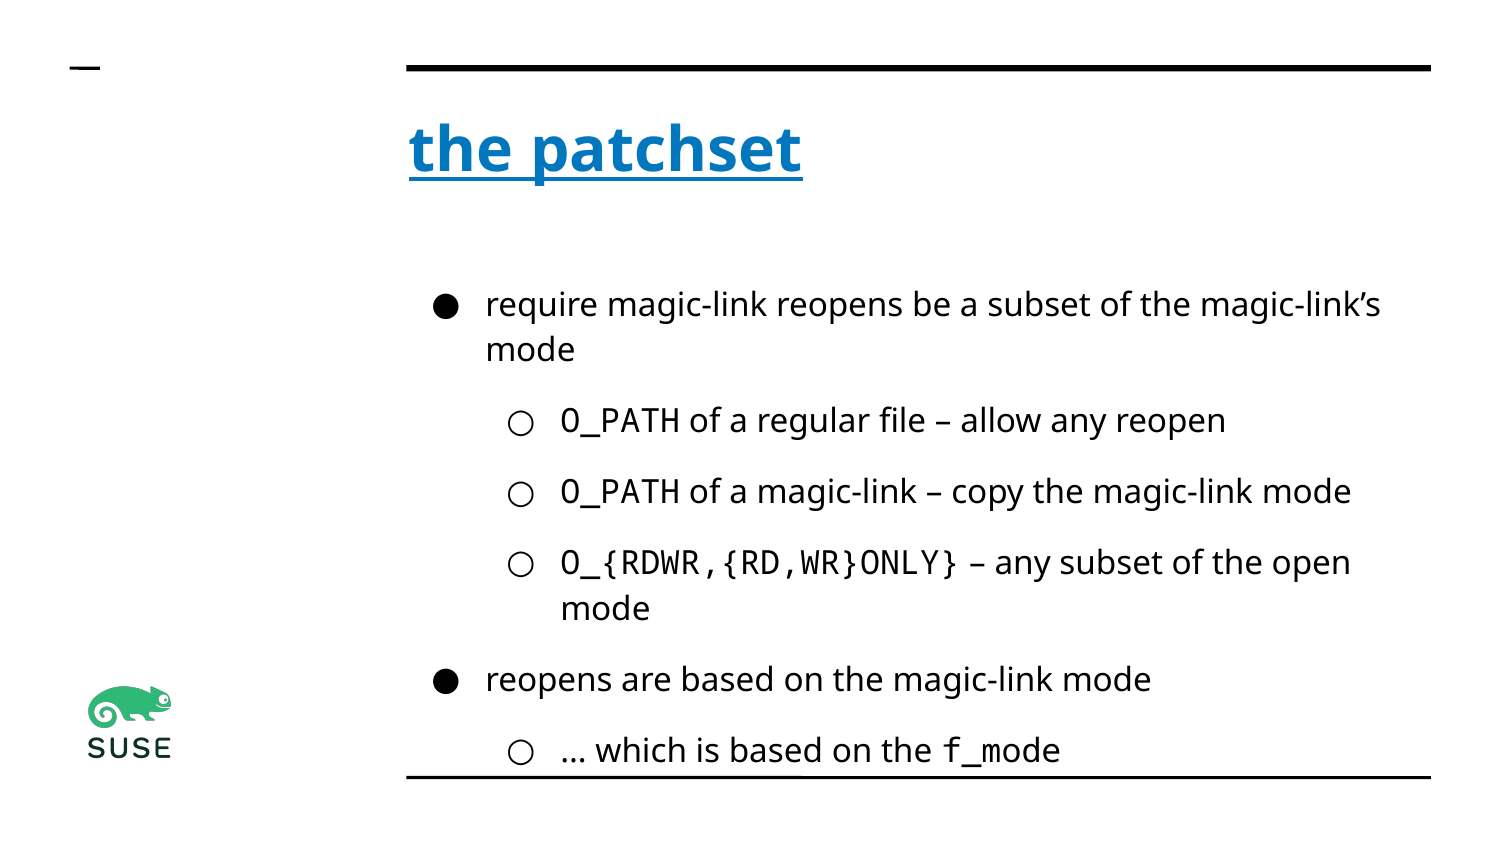

# the patchset
require magic-link reopens be a subset of the magic-link’s mode
O_PATH of a regular file – allow any reopen
O_PATH of a magic-link – copy the magic-link mode
O_{RDWR,{RD,WR}ONLY} – any subset of the open mode
reopens are based on the magic-link mode
… which is based on the f_mode